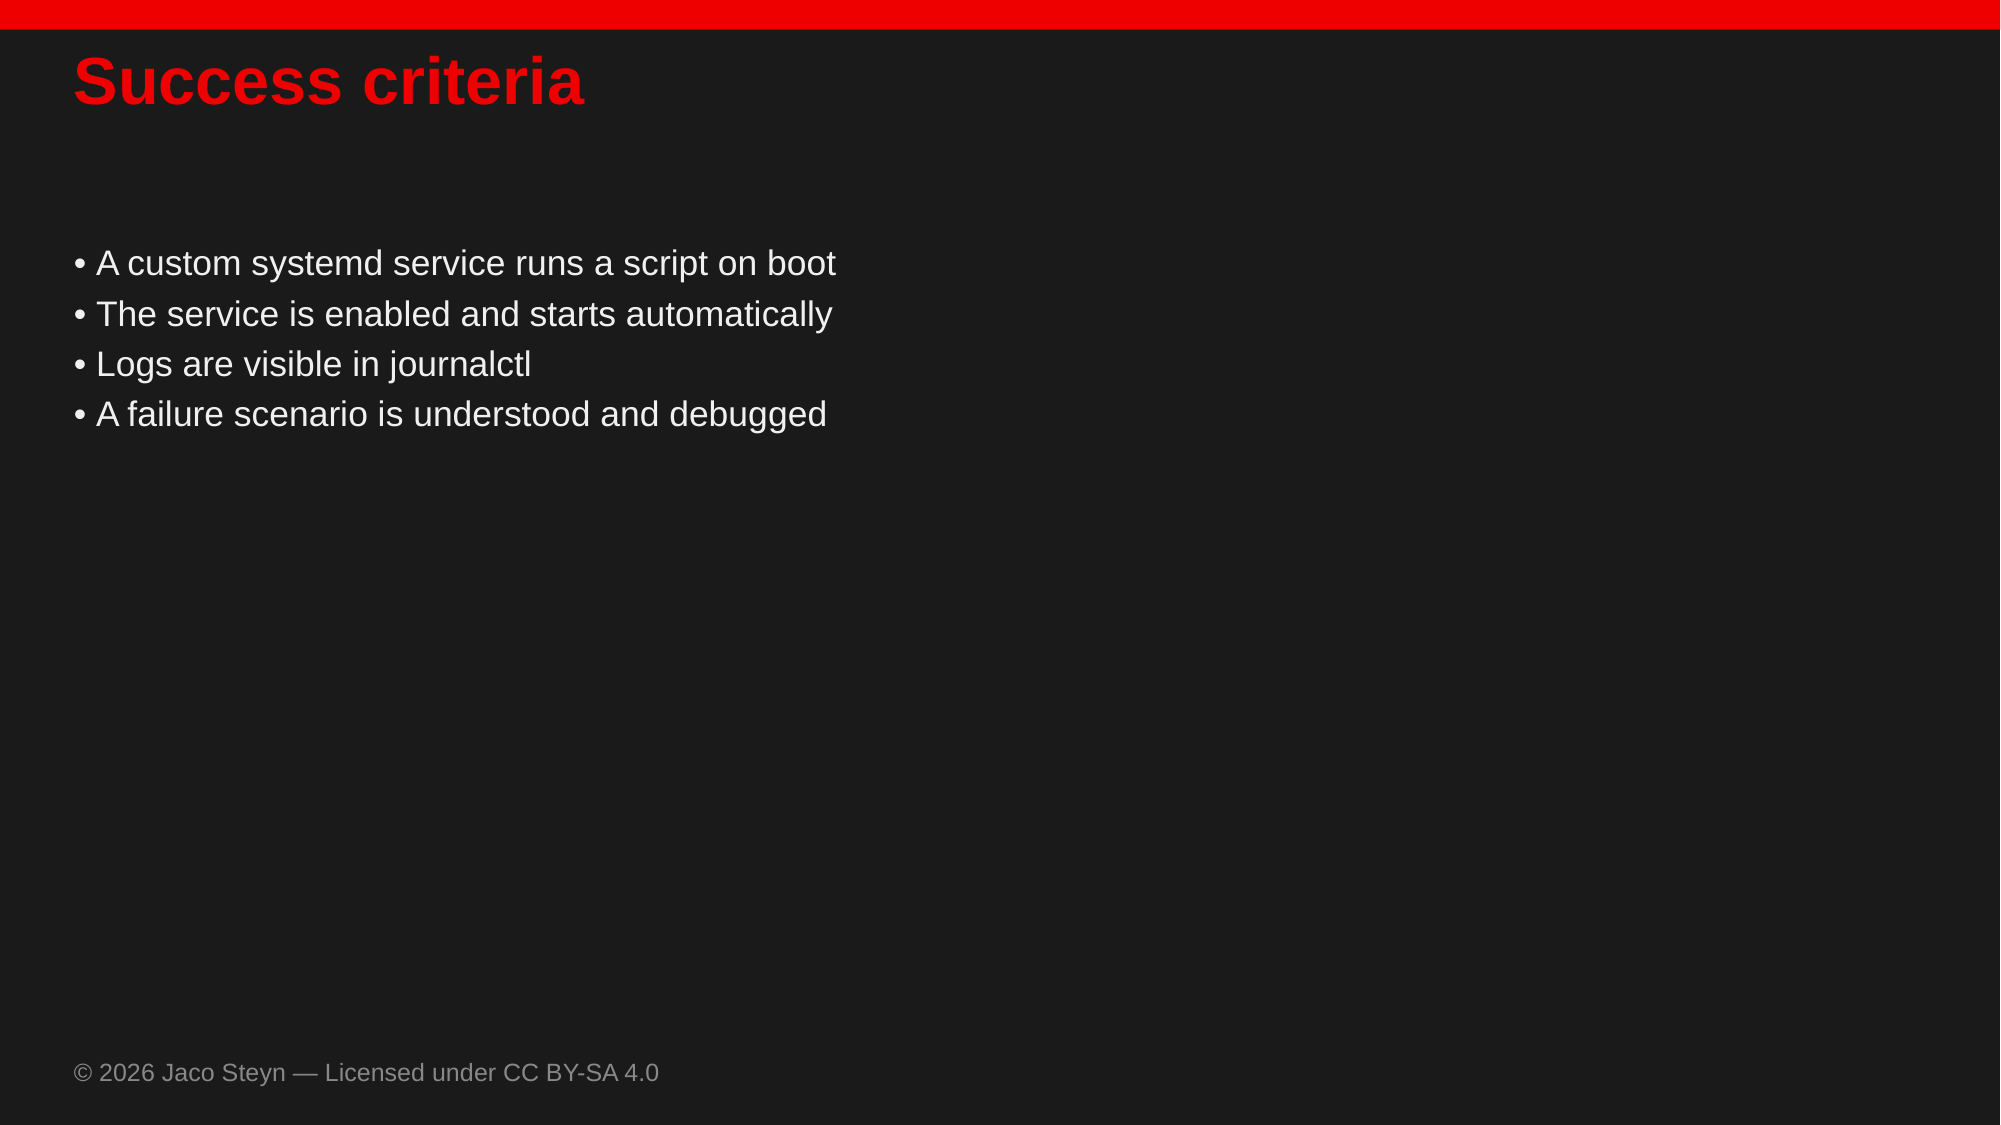

Success criteria
• A custom systemd service runs a script on boot
• The service is enabled and starts automatically
• Logs are visible in journalctl
• A failure scenario is understood and debugged
© 2026 Jaco Steyn — Licensed under CC BY-SA 4.0